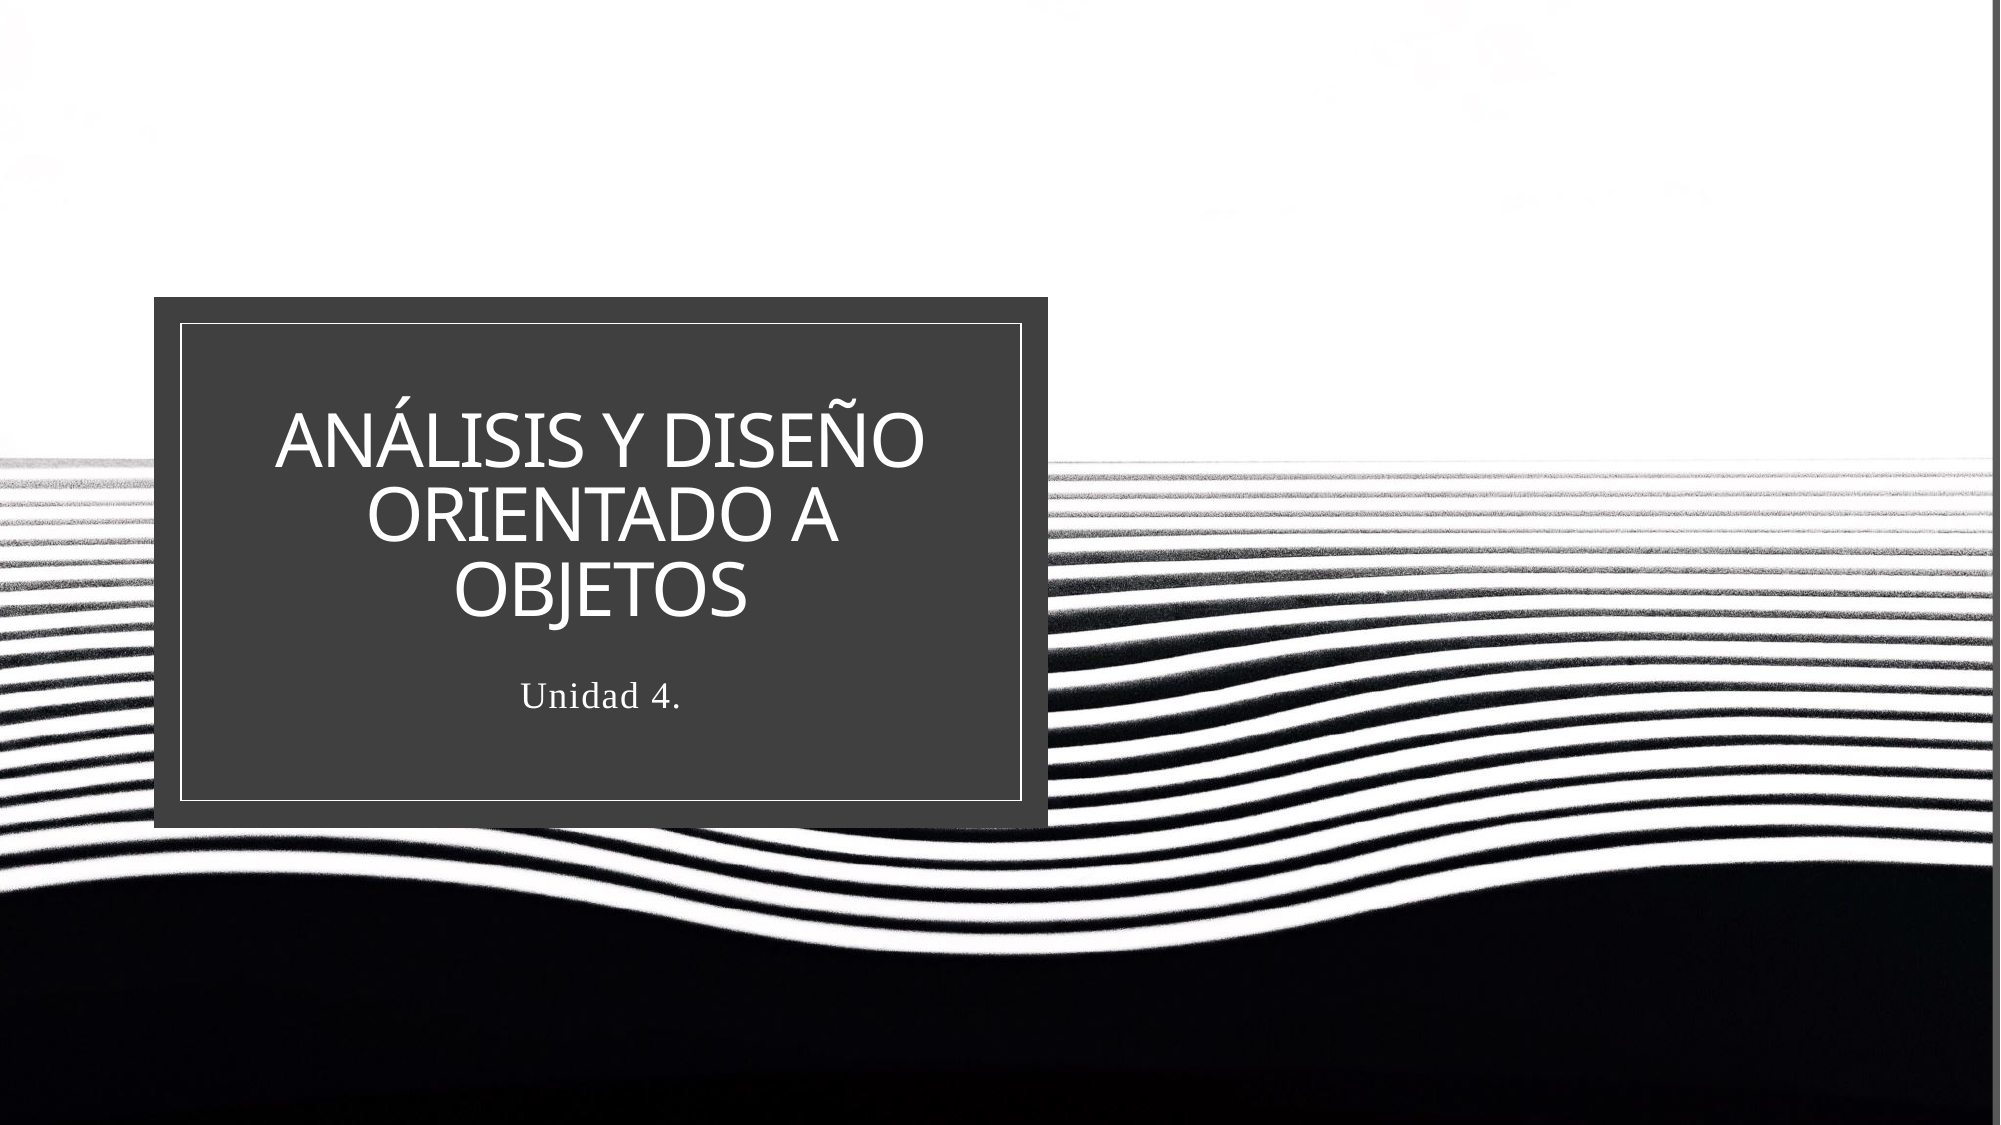

# Análisis y diseño orientado a objetos
Unidad 4.